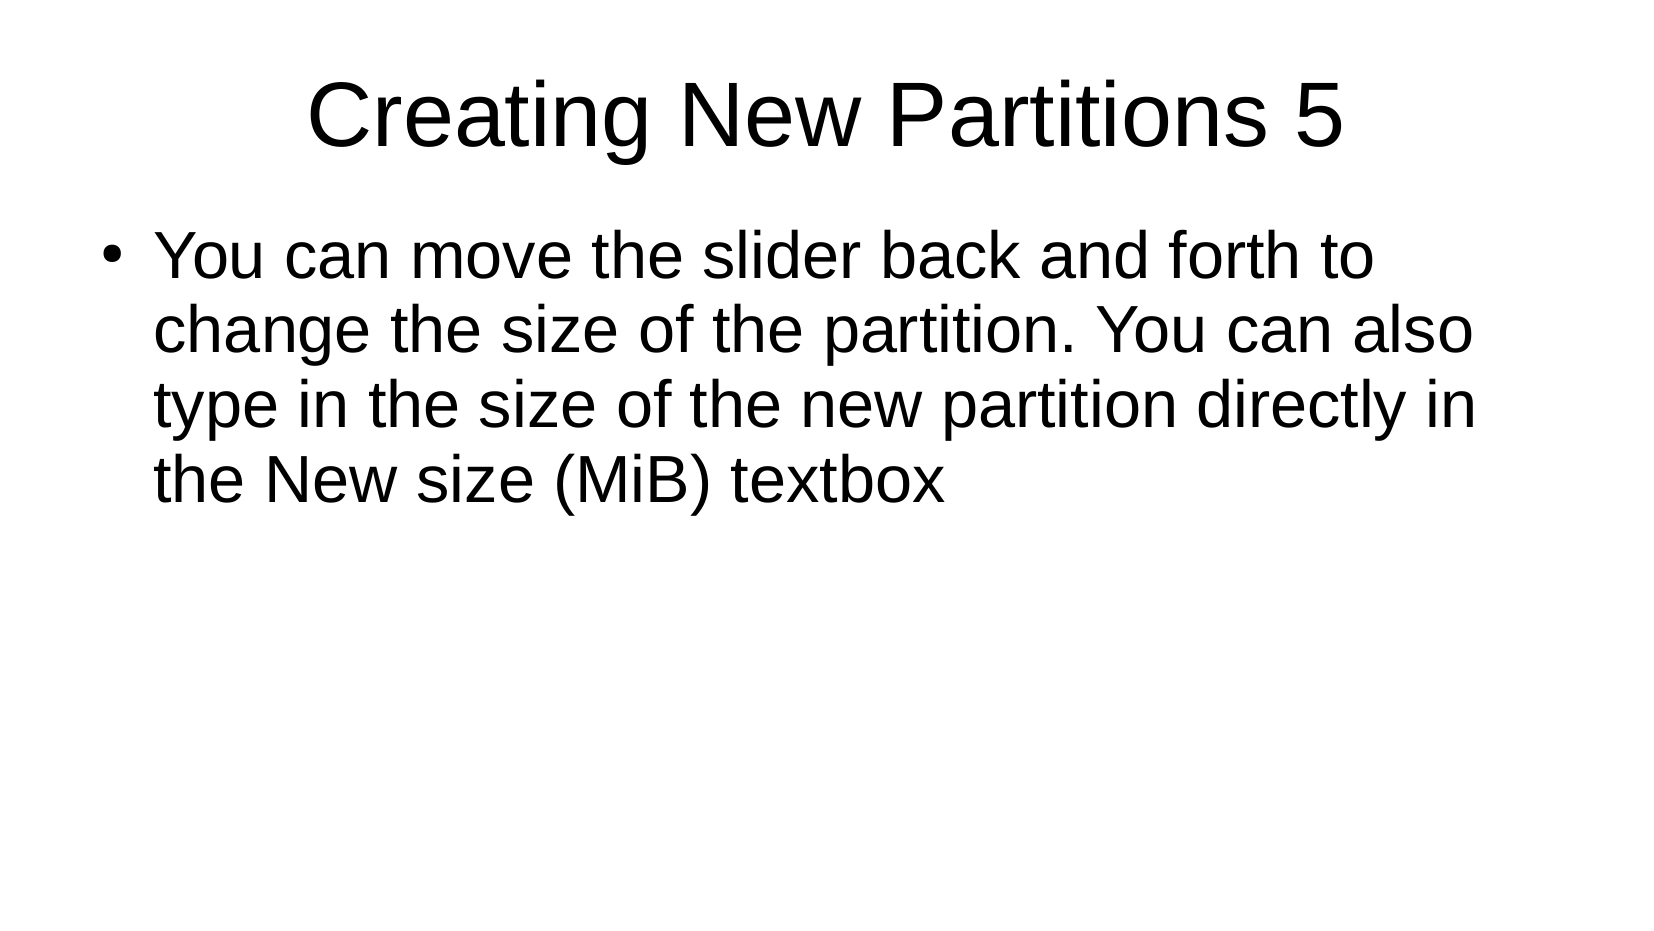

# Creating New Partitions 5
You can move the slider back and forth to change the size of the partition. You can also type in the size of the new partition directly in the New size (MiB) textbox